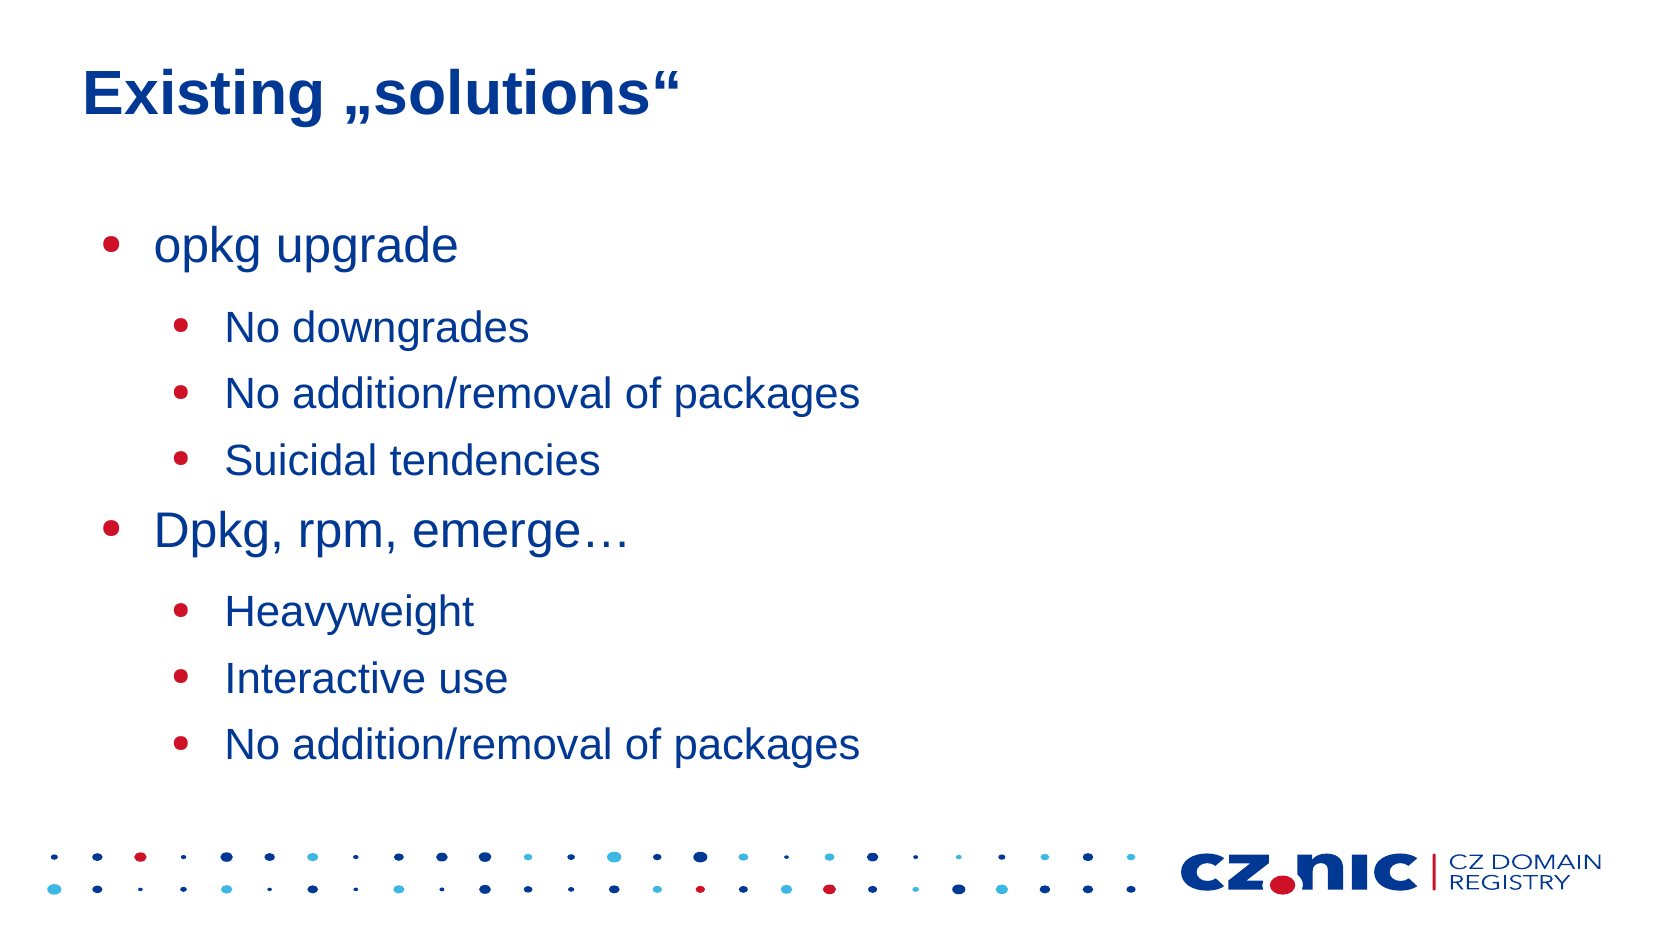

# Existing „solutions“
opkg upgrade
No downgrades
No addition/removal of packages
Suicidal tendencies
Dpkg, rpm, emerge…
Heavyweight
Interactive use
No addition/removal of packages